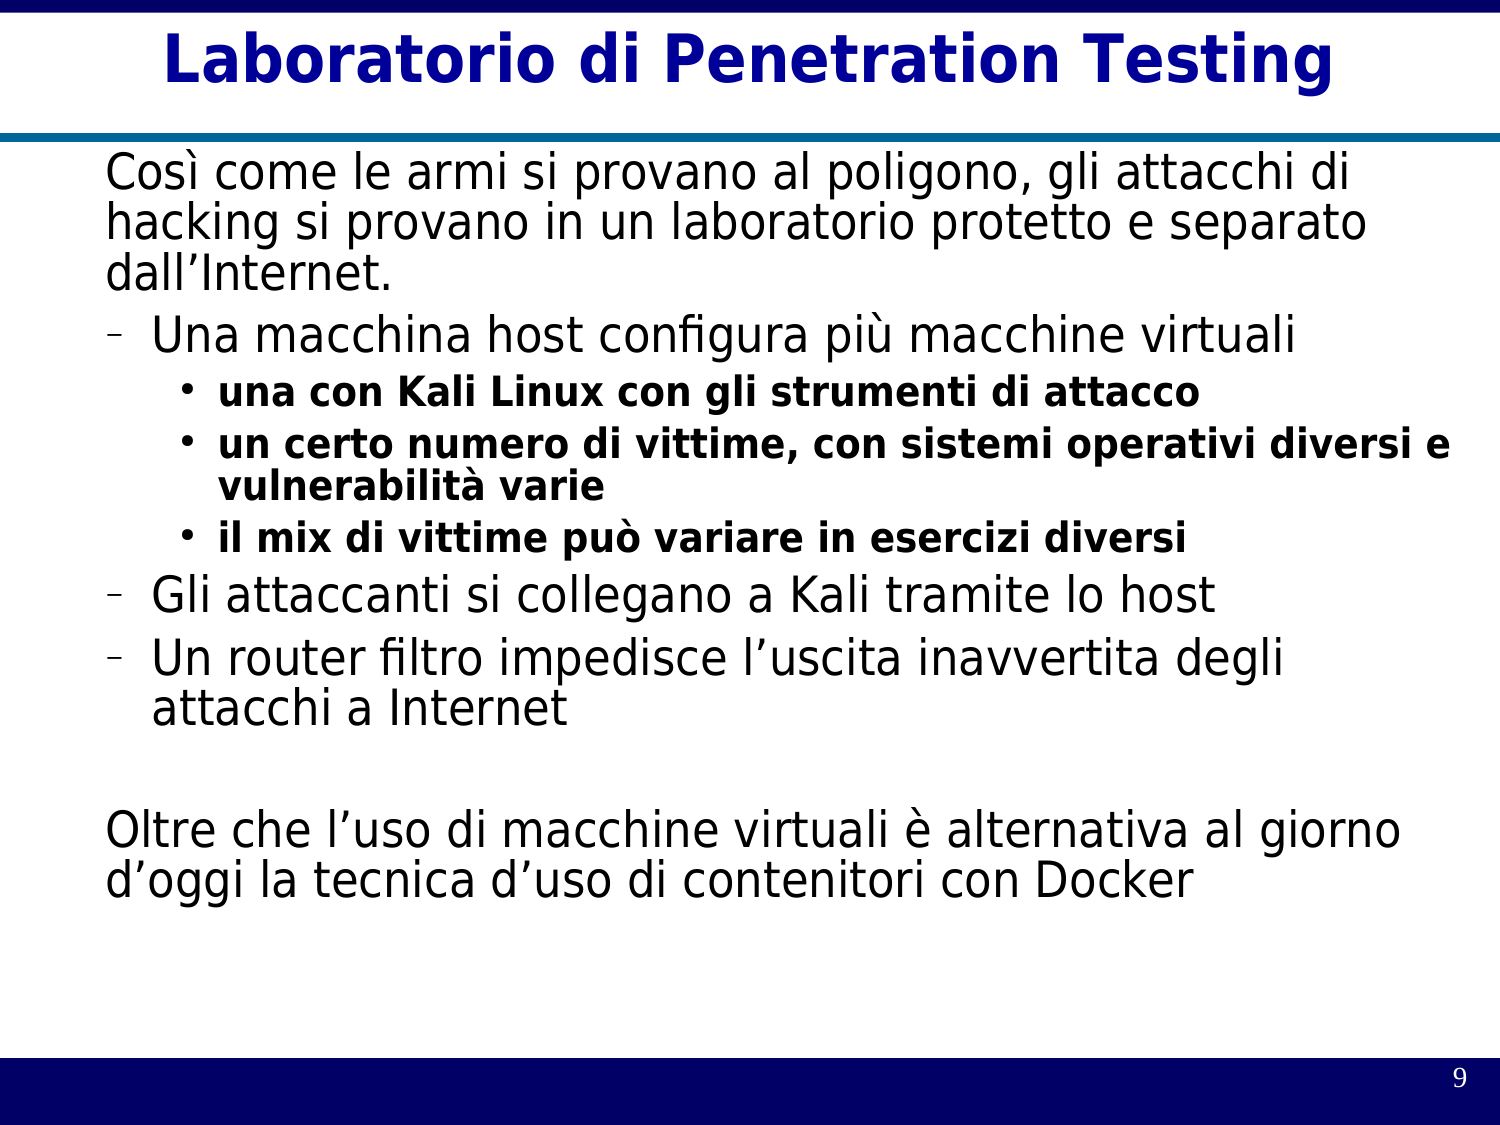

# Laboratorio di Penetration Testing
Così come le armi si provano al poligono, gli attacchi di hacking si provano in un laboratorio protetto e separato dall’Internet.
Una macchina host configura più macchine virtuali
una con Kali Linux con gli strumenti di attacco
un certo numero di vittime, con sistemi operativi diversi e vulnerabilità varie
il mix di vittime può variare in esercizi diversi
Gli attaccanti si collegano a Kali tramite lo host
Un router filtro impedisce l’uscita inavvertita degli attacchi a Internet
Oltre che l’uso di macchine virtuali è alternativa al giorno d’oggi la tecnica d’uso di contenitori con Docker